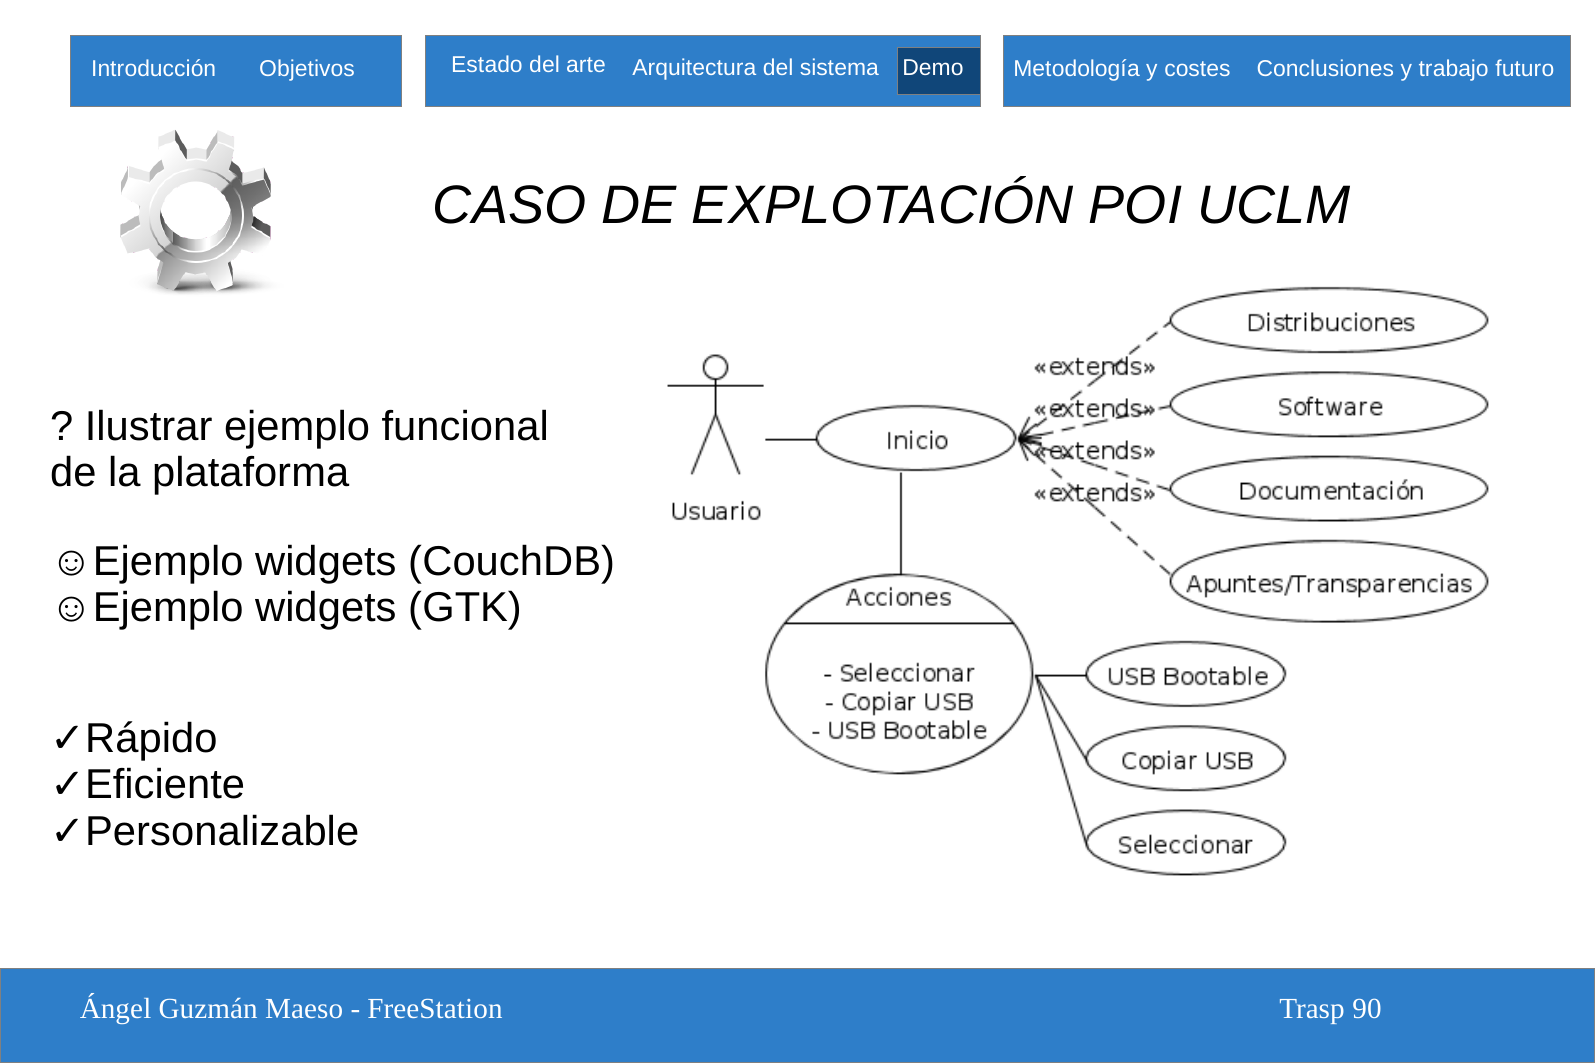

Metodología y costes
Conclusiones y trabajo futuro
Introducción
# Objetivos
Estado del arte
Estado del arte
Arquitectura del sistema
Arquitectura del sistema
Demo
Demo
CASO DE EXPLOTACIÓN POI UCLM
? Ilustrar ejemplo funcional
de la plataforma
☺Ejemplo widgets (CouchDB)
☺Ejemplo widgets (GTK)
✓Rápido
✓Eficiente
✓Personalizable
90